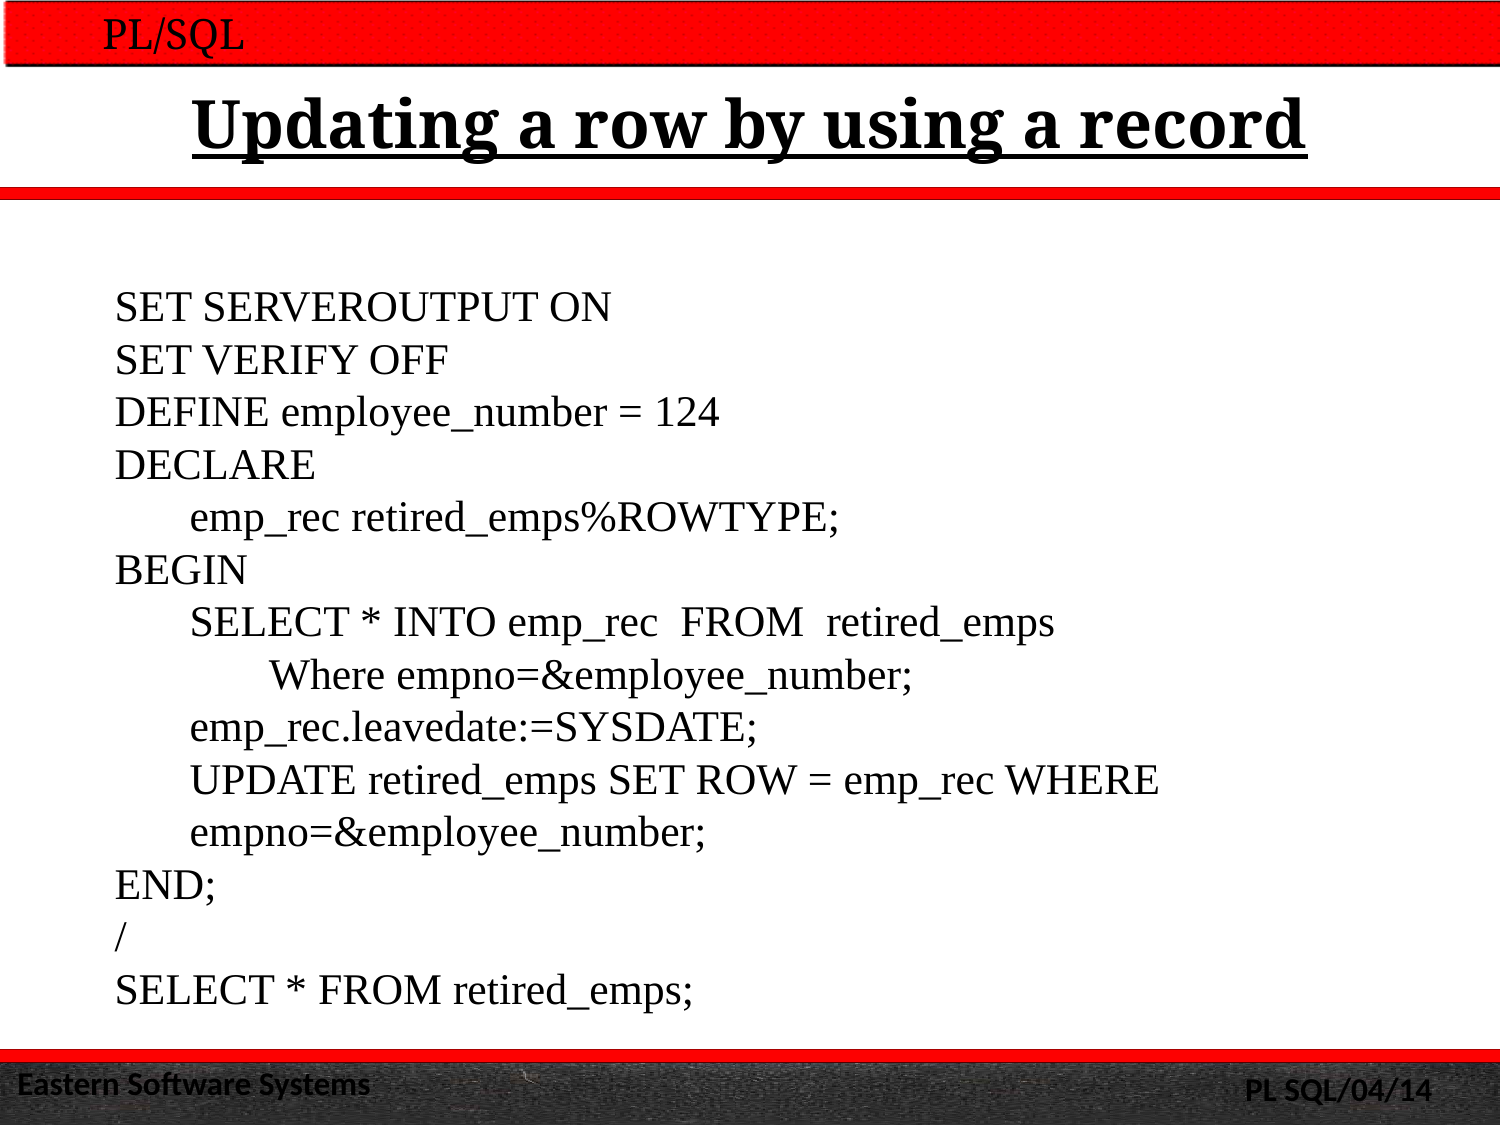

PL/SQL
Updating a row by using a record
SET SERVEROUTPUT ON
SET VERIFY OFF
DEFINE employee_number = 124
DECLARE
 	emp_rec retired_emps%ROWTYPE;
BEGIN
	SELECT * INTO emp_rec FROM retired_emps
 Where empno=&employee_number;
	emp_rec.leavedate:=SYSDATE;
	UPDATE retired_emps SET ROW = emp_rec WHERE
	empno=&employee_number;
END;
/
SELECT * FROM retired_emps;
Eastern Software Systems
				 PL SQL/04/14